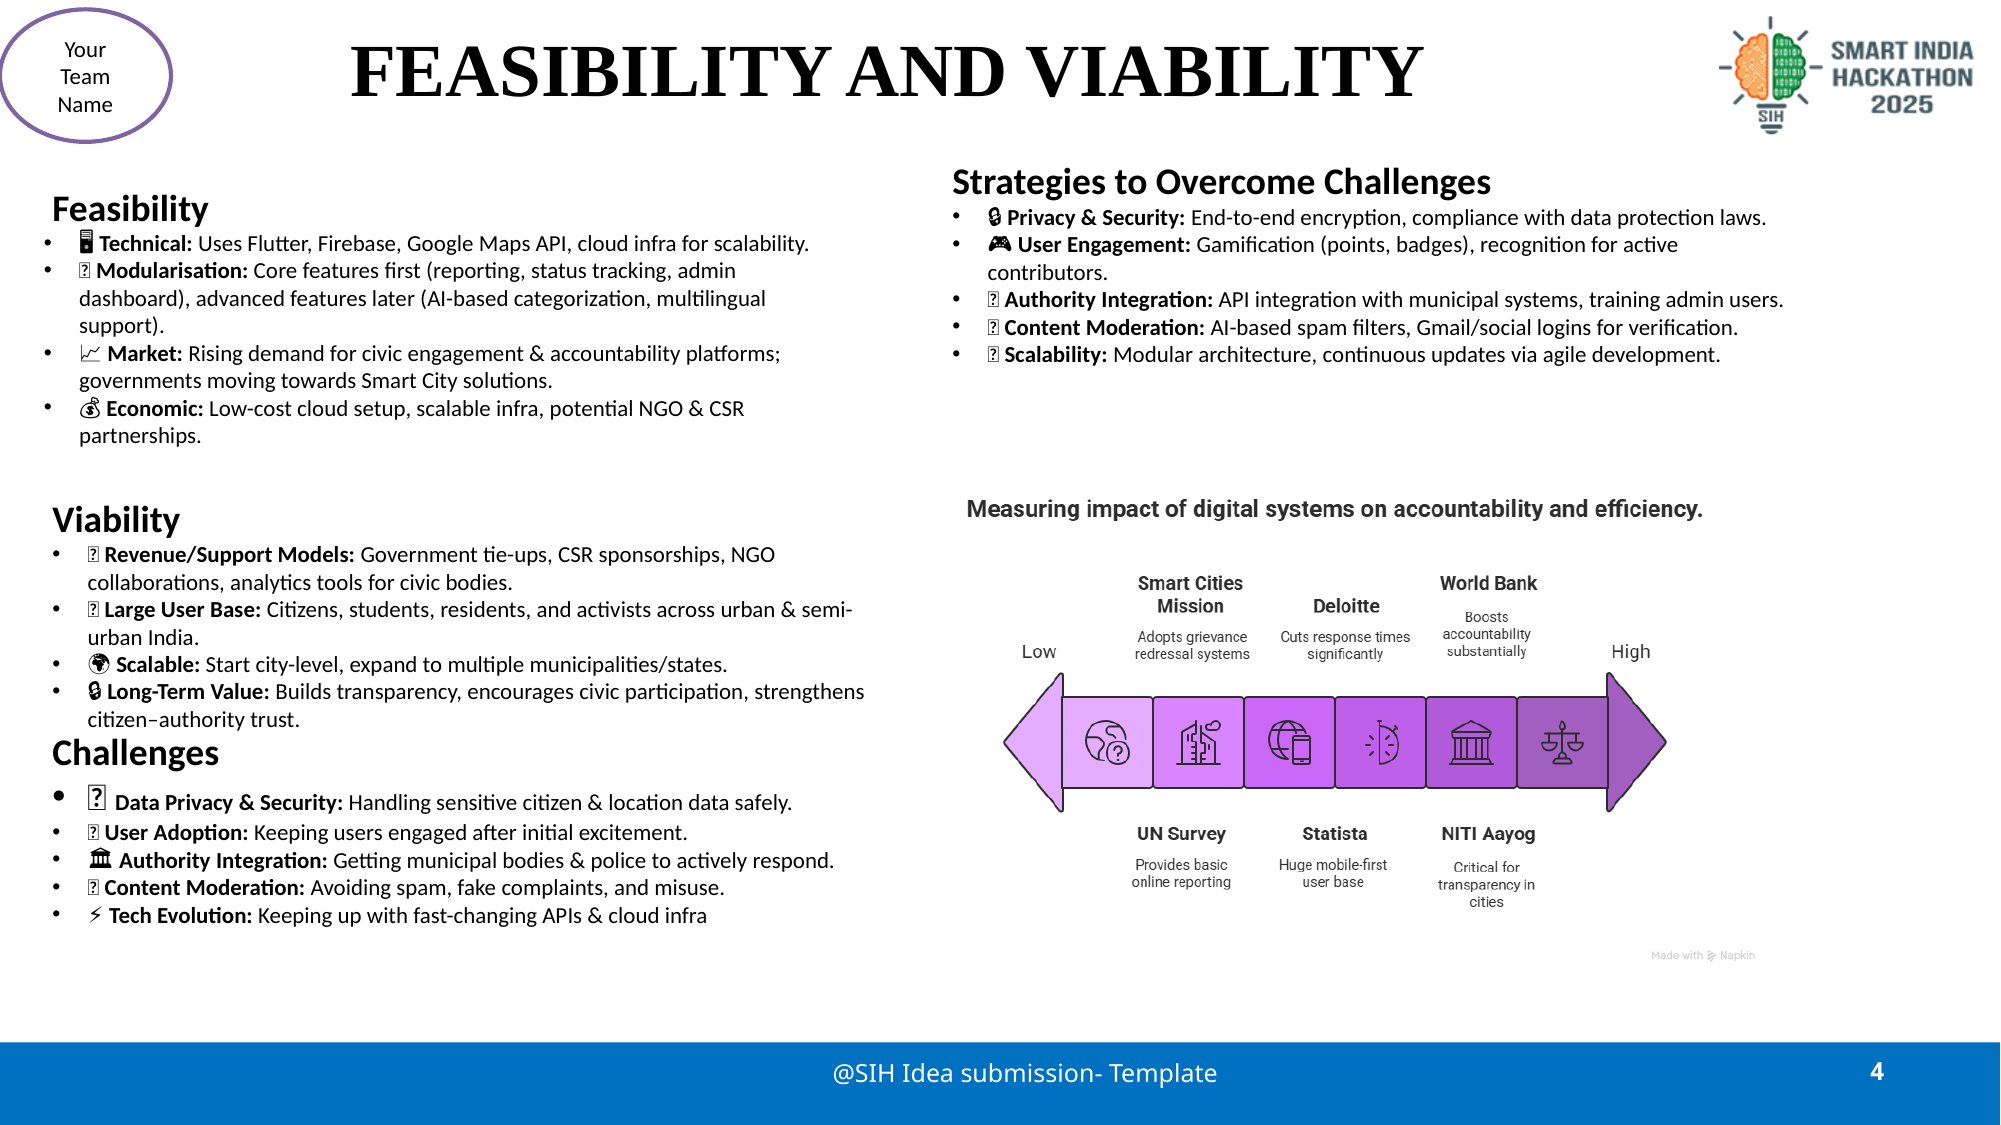

# FEASIBILITY AND VIABILITY
Your Team Name
Strategies to Overcome Challenges
🔒 Privacy & Security: End-to-end encryption, compliance with data protection laws.
🎮 User Engagement: Gamification (points, badges), recognition for active contributors.
🤝 Authority Integration: API integration with municipal systems, training admin users.
🧹 Content Moderation: AI-based spam filters, Gmail/social logins for verification.
🔄 Scalability: Modular architecture, continuous updates via agile development.
 Feasibility
🖥️ Technical: Uses Flutter, Firebase, Google Maps API, cloud infra for scalability.
🧩 Modularisation: Core features first (reporting, status tracking, admin dashboard), advanced features later (AI-based categorization, multilingual support).
📈 Market: Rising demand for civic engagement & accountability platforms; governments moving towards Smart City solutions.
💰 Economic: Low-cost cloud setup, scalable infra, potential NGO & CSR partnerships.
Viability
💵 Revenue/Support Models: Government tie-ups, CSR sponsorships, NGO collaborations, analytics tools for civic bodies.
👥 Large User Base: Citizens, students, residents, and activists across urban & semi-urban India.
🌍 Scalable: Start city-level, expand to multiple municipalities/states.
🔒 Long-Term Value: Builds transparency, encourages civic participation, strengthens citizen–authority trust.
Challenges
🔐 Data Privacy & Security: Handling sensitive citizen & location data safely.
🙋 User Adoption: Keeping users engaged after initial excitement.
🏛️ Authority Integration: Getting municipal bodies & police to actively respond.
🚫 Content Moderation: Avoiding spam, fake complaints, and misuse.
⚡ Tech Evolution: Keeping up with fast-changing APIs & cloud infra
@SIH Idea submission- Template